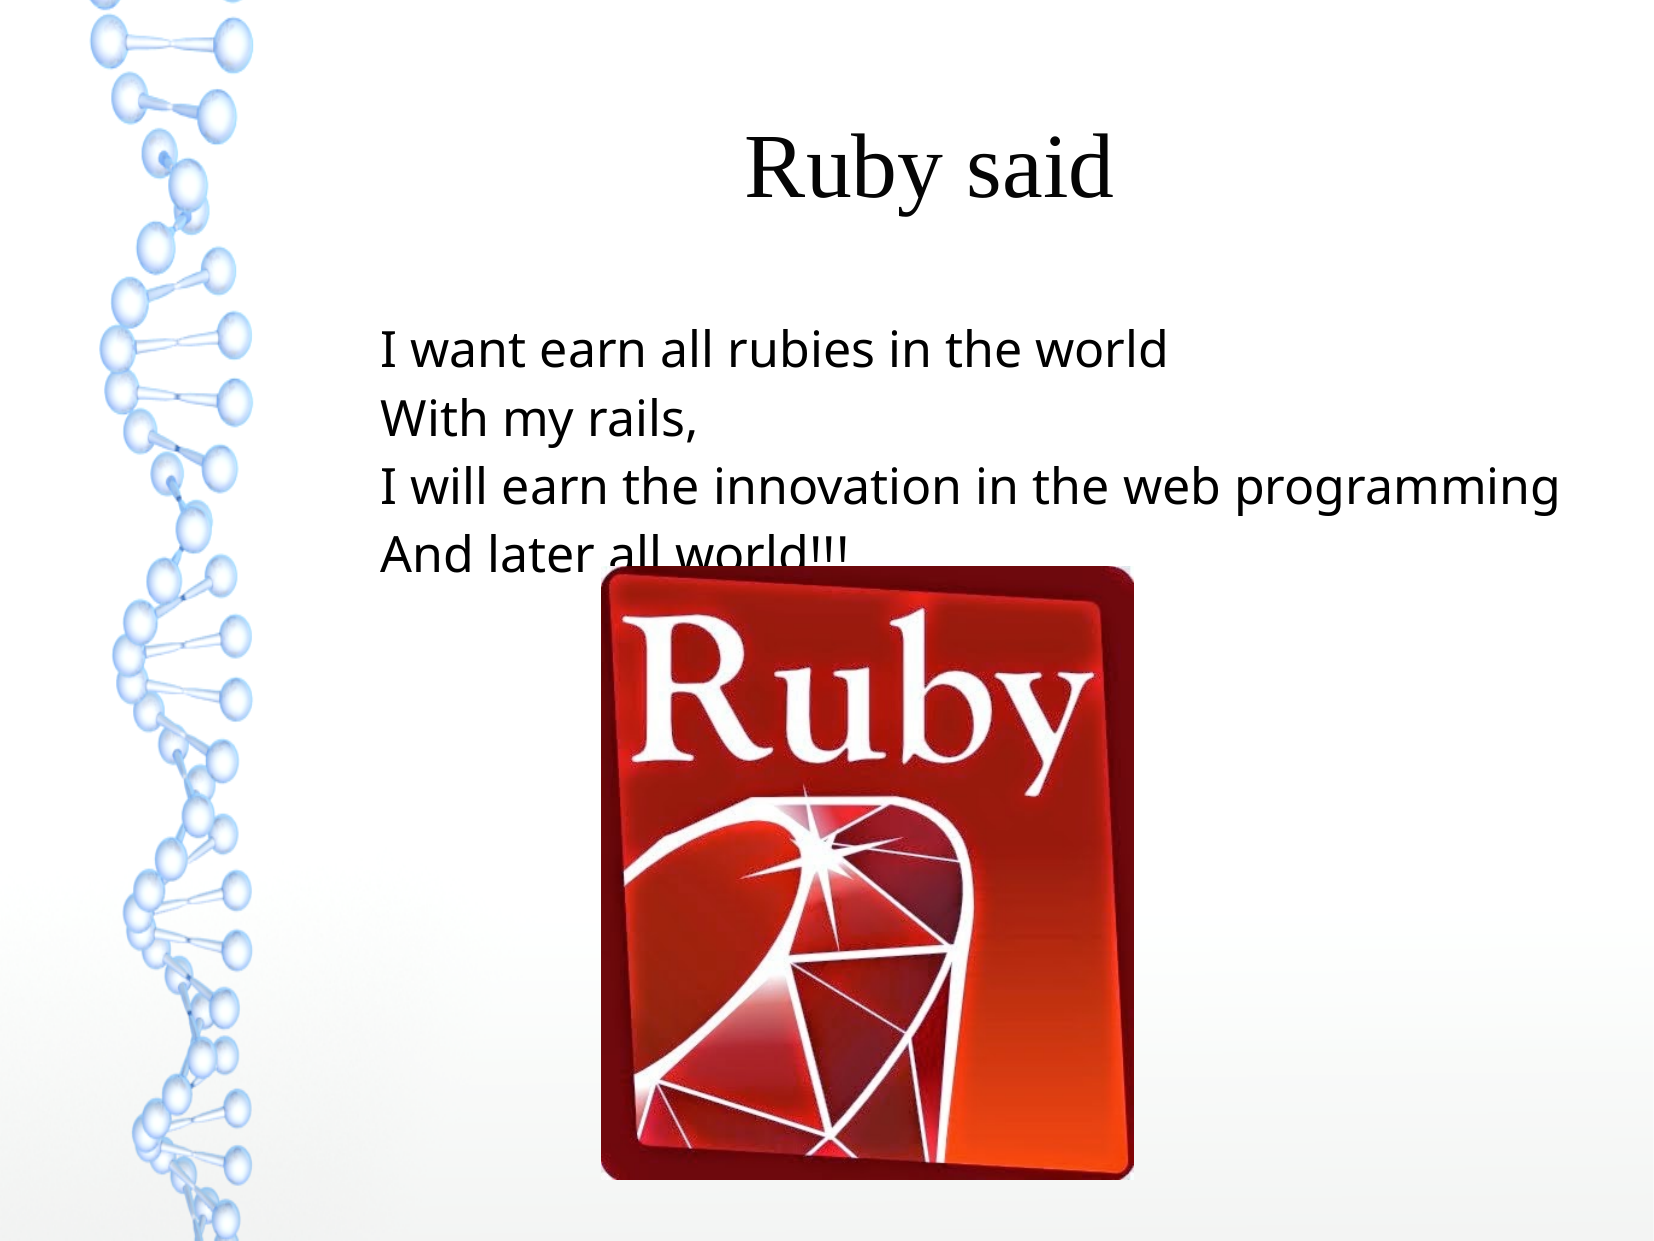

# Ruby said
I want earn all rubies in the world
With my rails,
I will earn the innovation in the web programming
And later all world!!!